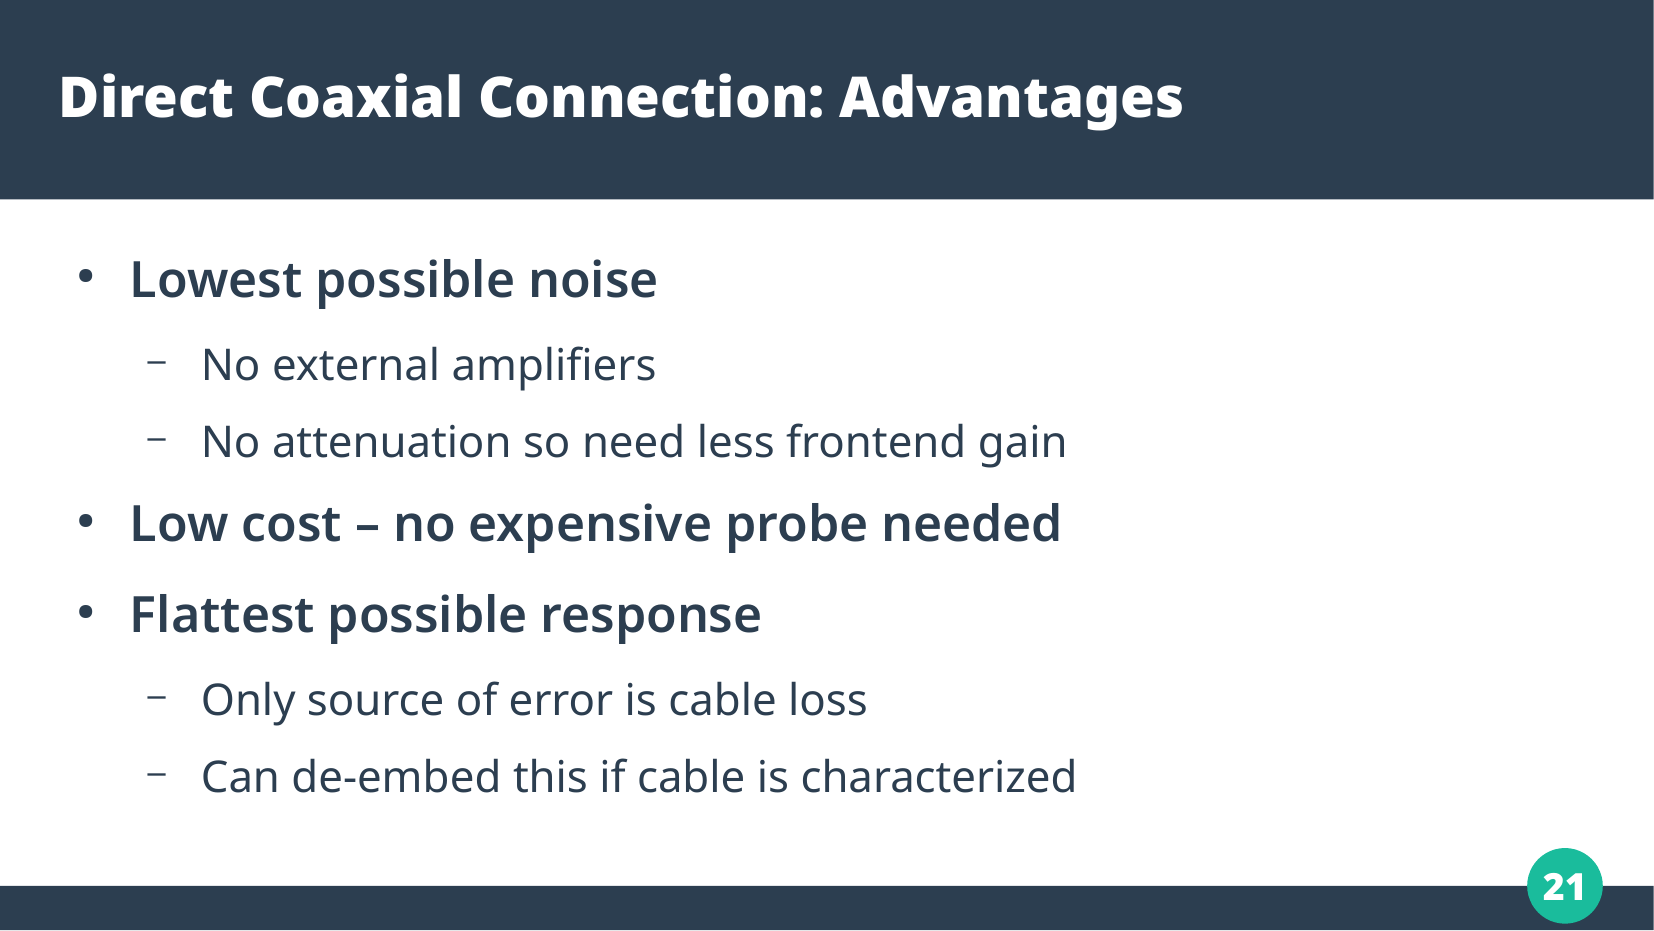

# Direct Coaxial Connection: Advantages
Lowest possible noise
No external amplifiers
No attenuation so need less frontend gain
Low cost – no expensive probe needed
Flattest possible response
Only source of error is cable loss
Can de-embed this if cable is characterized